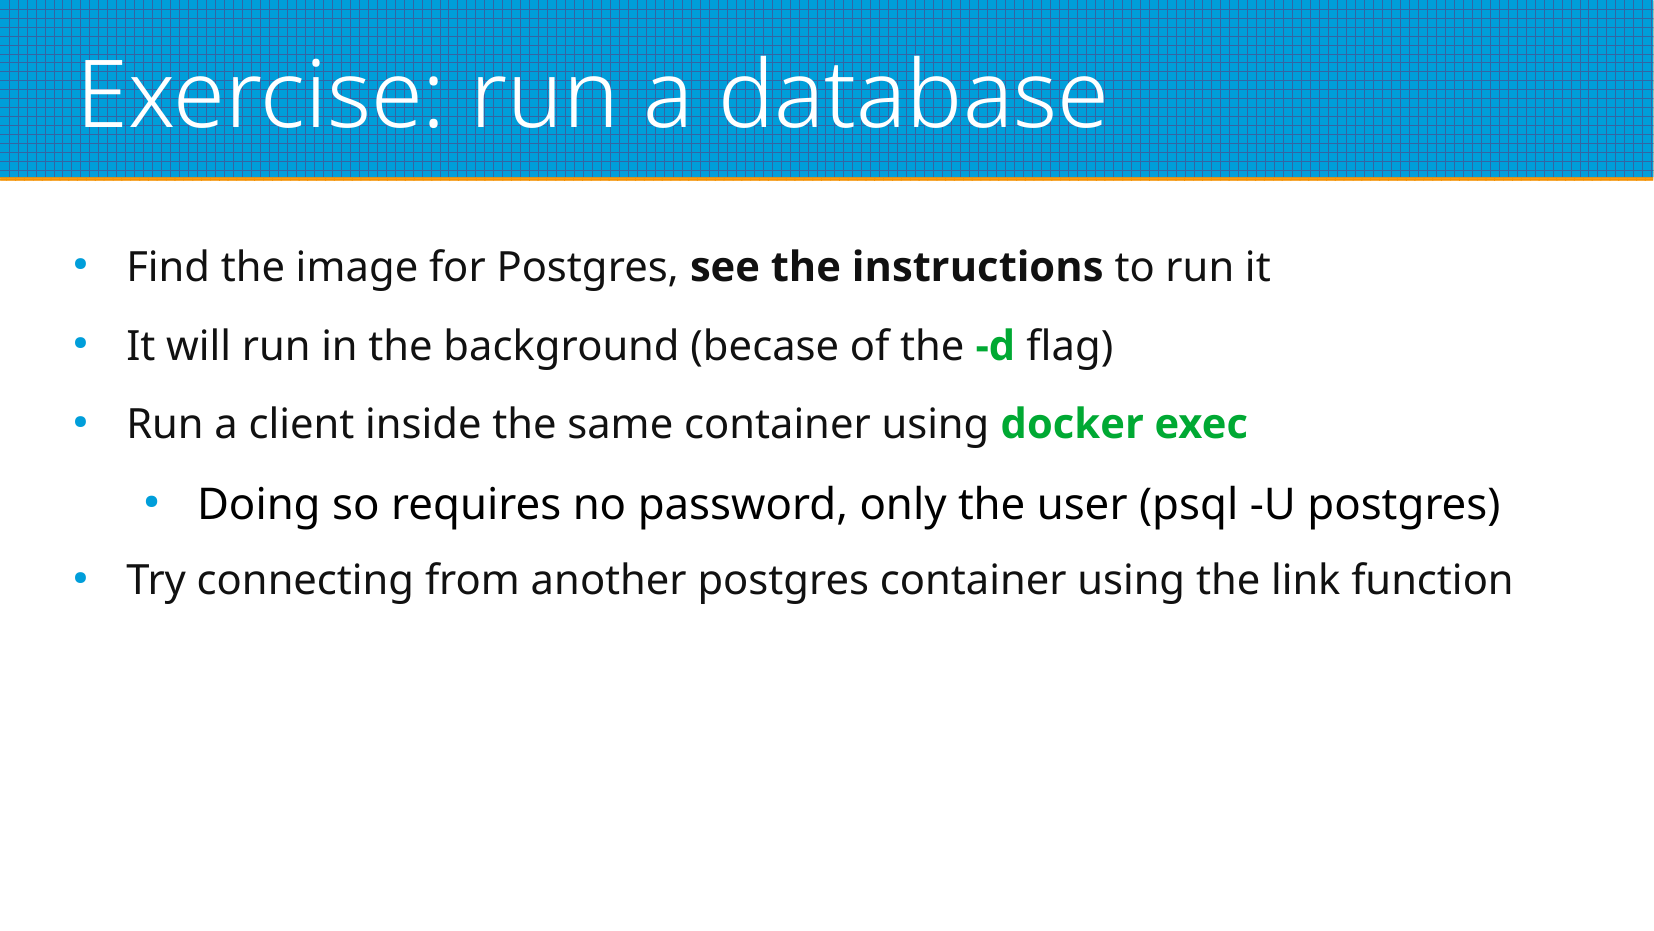

# Exercise: run a database
Find the image for Postgres, see the instructions to run it
It will run in the background (becase of the -d flag)
Run a client inside the same container using docker exec
Doing so requires no password, only the user (psql -U postgres)
Try connecting from another postgres container using the link function